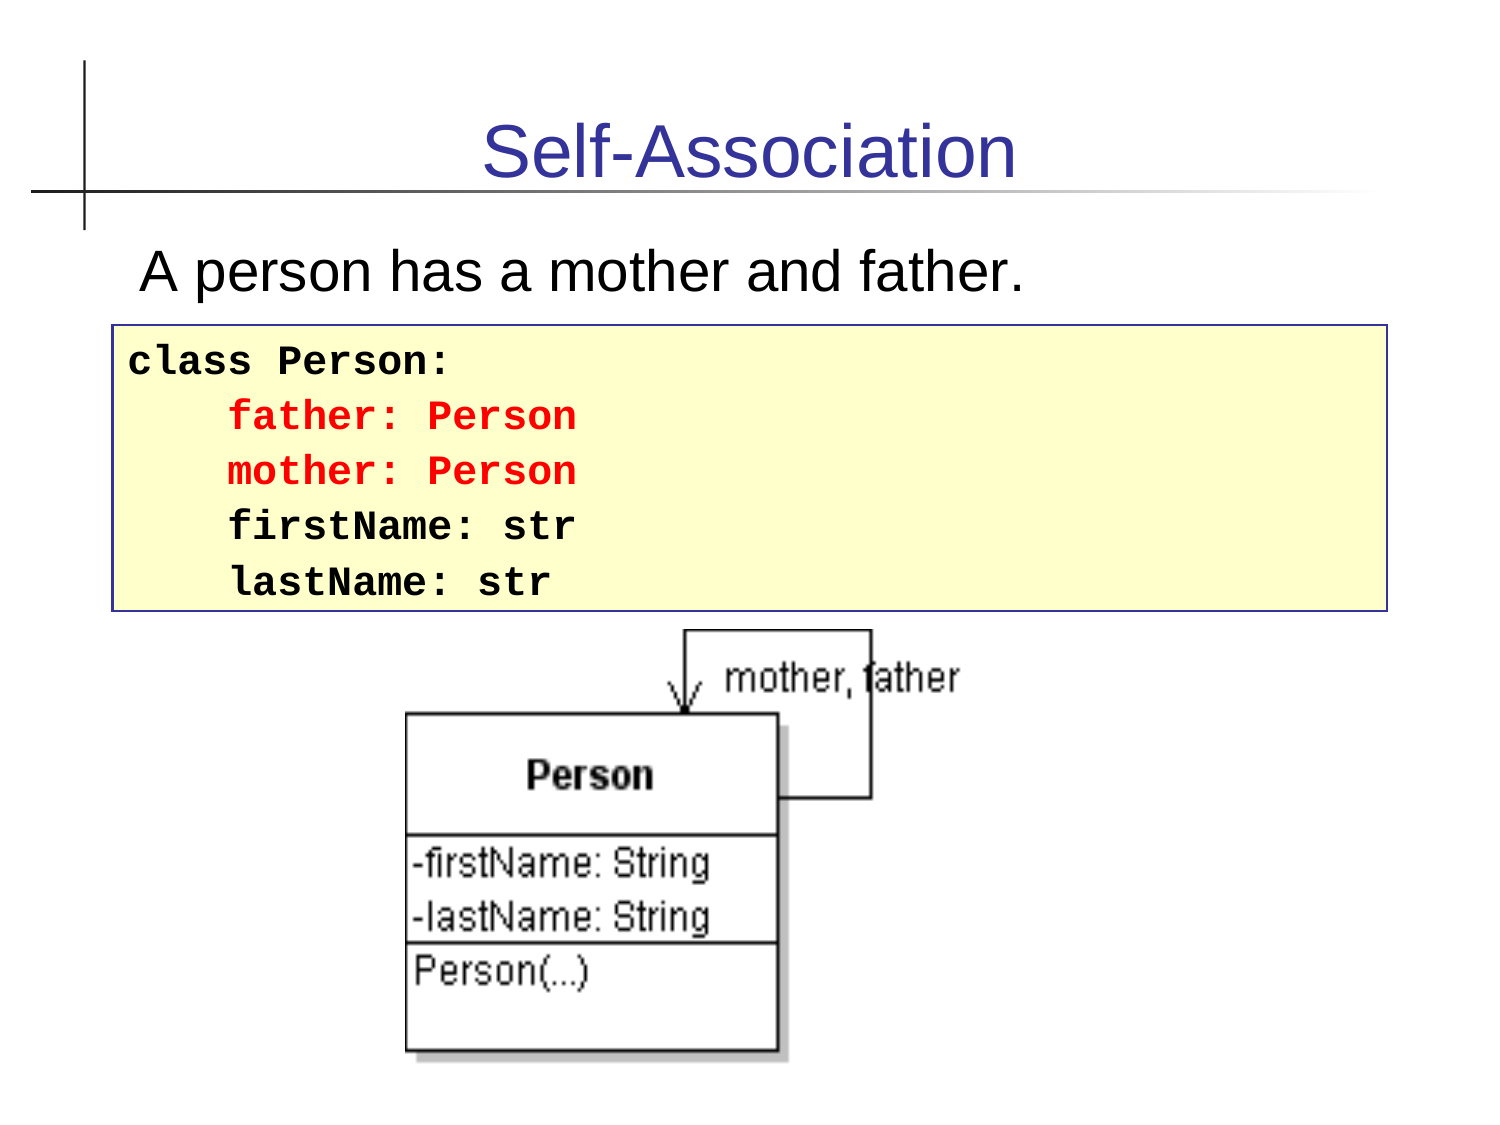

# Self-Association
A person has a mother and father.
class Person:
 father: Person
 mother: Person
 firstName: str
 lastName: str